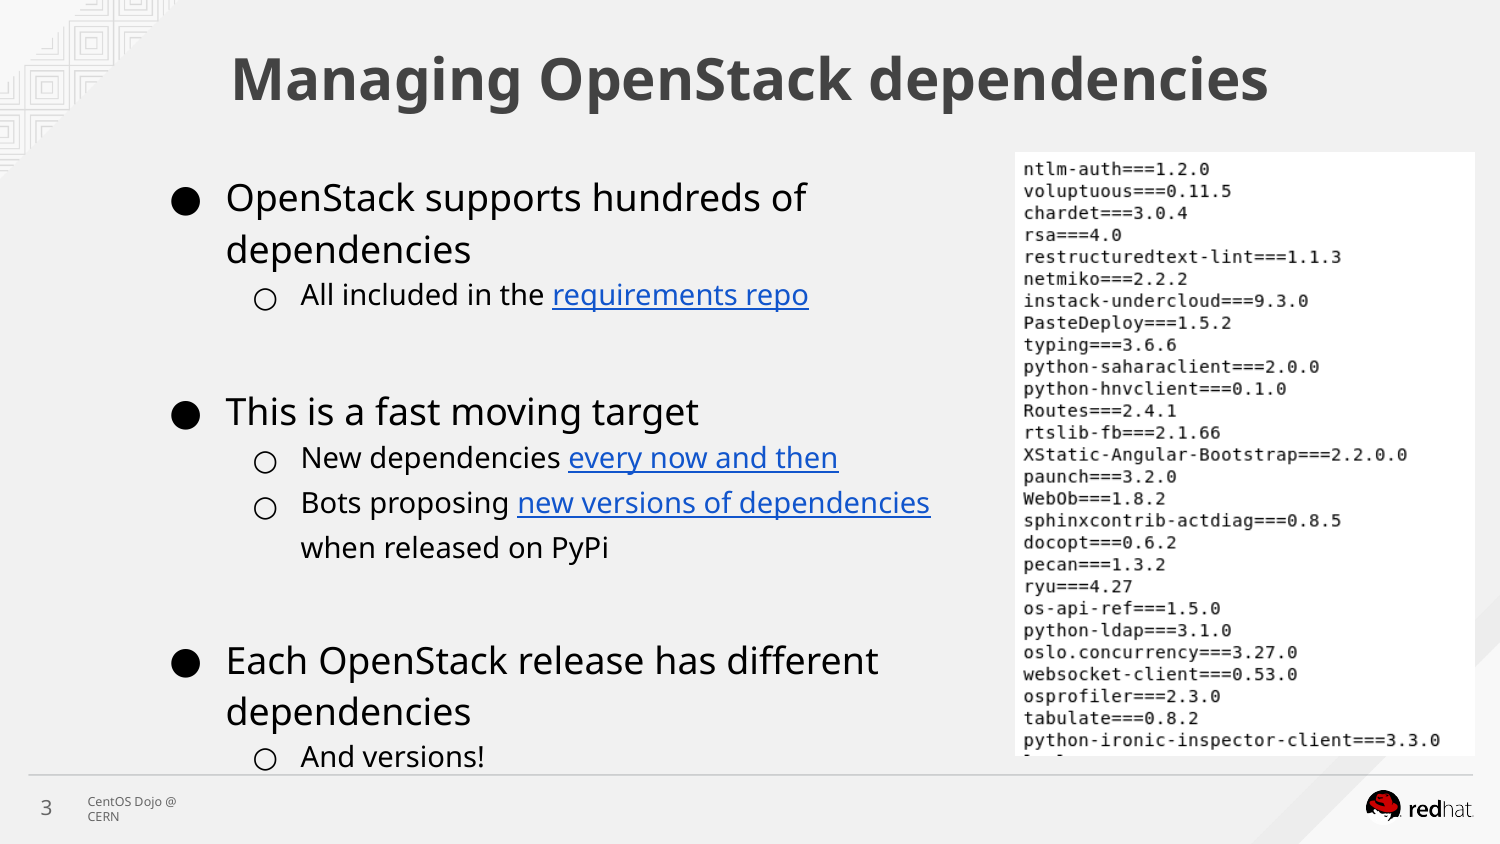

Managing OpenStack dependencies
# OpenStack supports hundreds of dependencies
All included in the requirements repo
This is a fast moving target
New dependencies every now and then
Bots proposing new versions of dependencies when released on PyPi
Each OpenStack release has different dependencies
And versions!